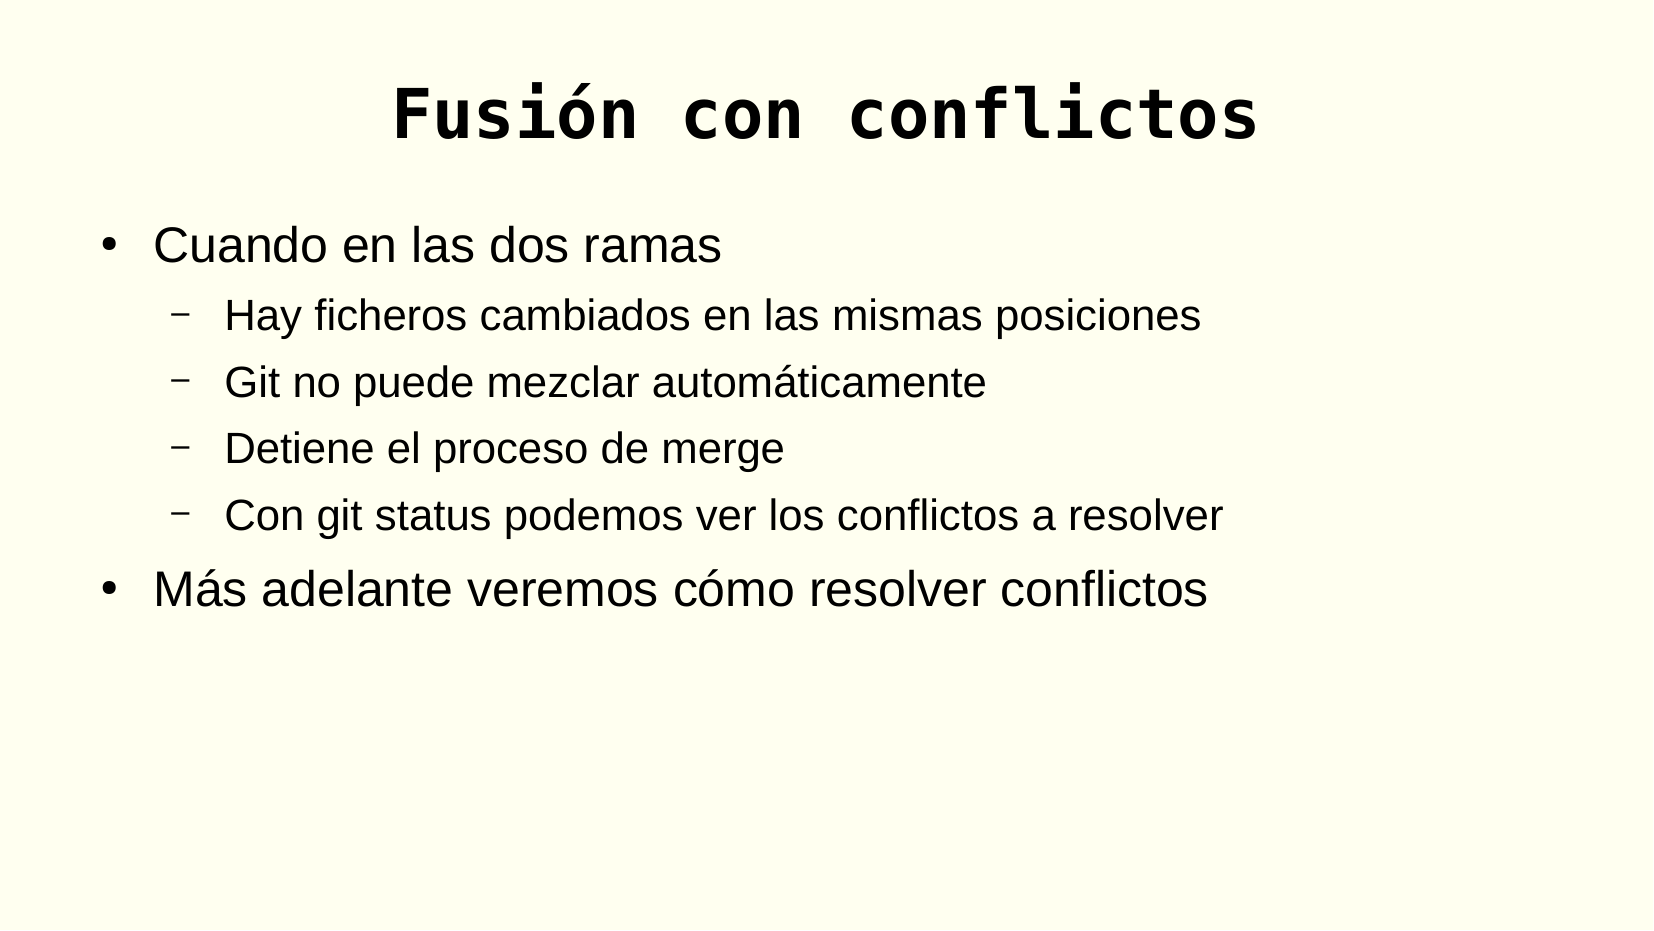

# Fusión con conflictos
Cuando en las dos ramas
Hay ficheros cambiados en las mismas posiciones
Git no puede mezclar automáticamente
Detiene el proceso de merge
Con git status podemos ver los conflictos a resolver
Más adelante veremos cómo resolver conflictos